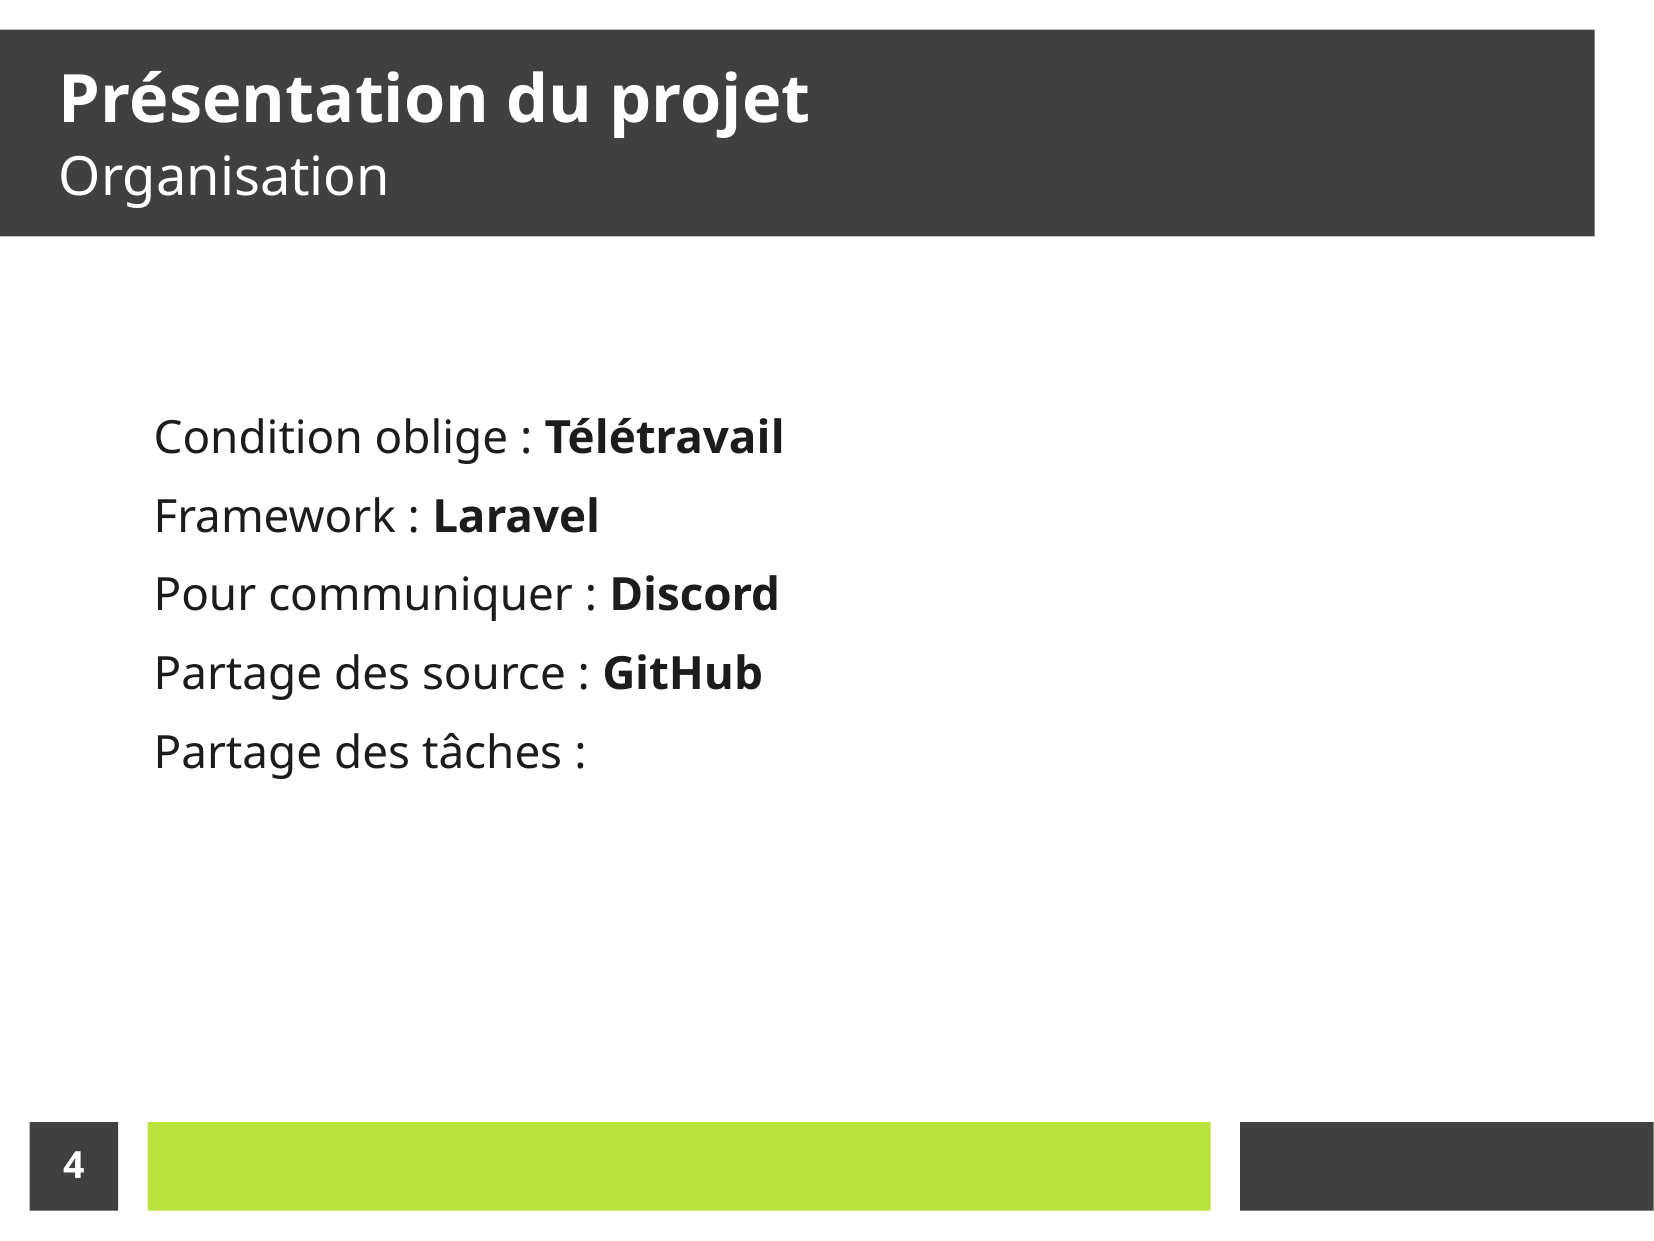

# Présentation du projet
Organisation
Condition oblige : Télétravail
Framework : Laravel
Pour communiquer : Discord
Partage des source : GitHub
Partage des tâches :